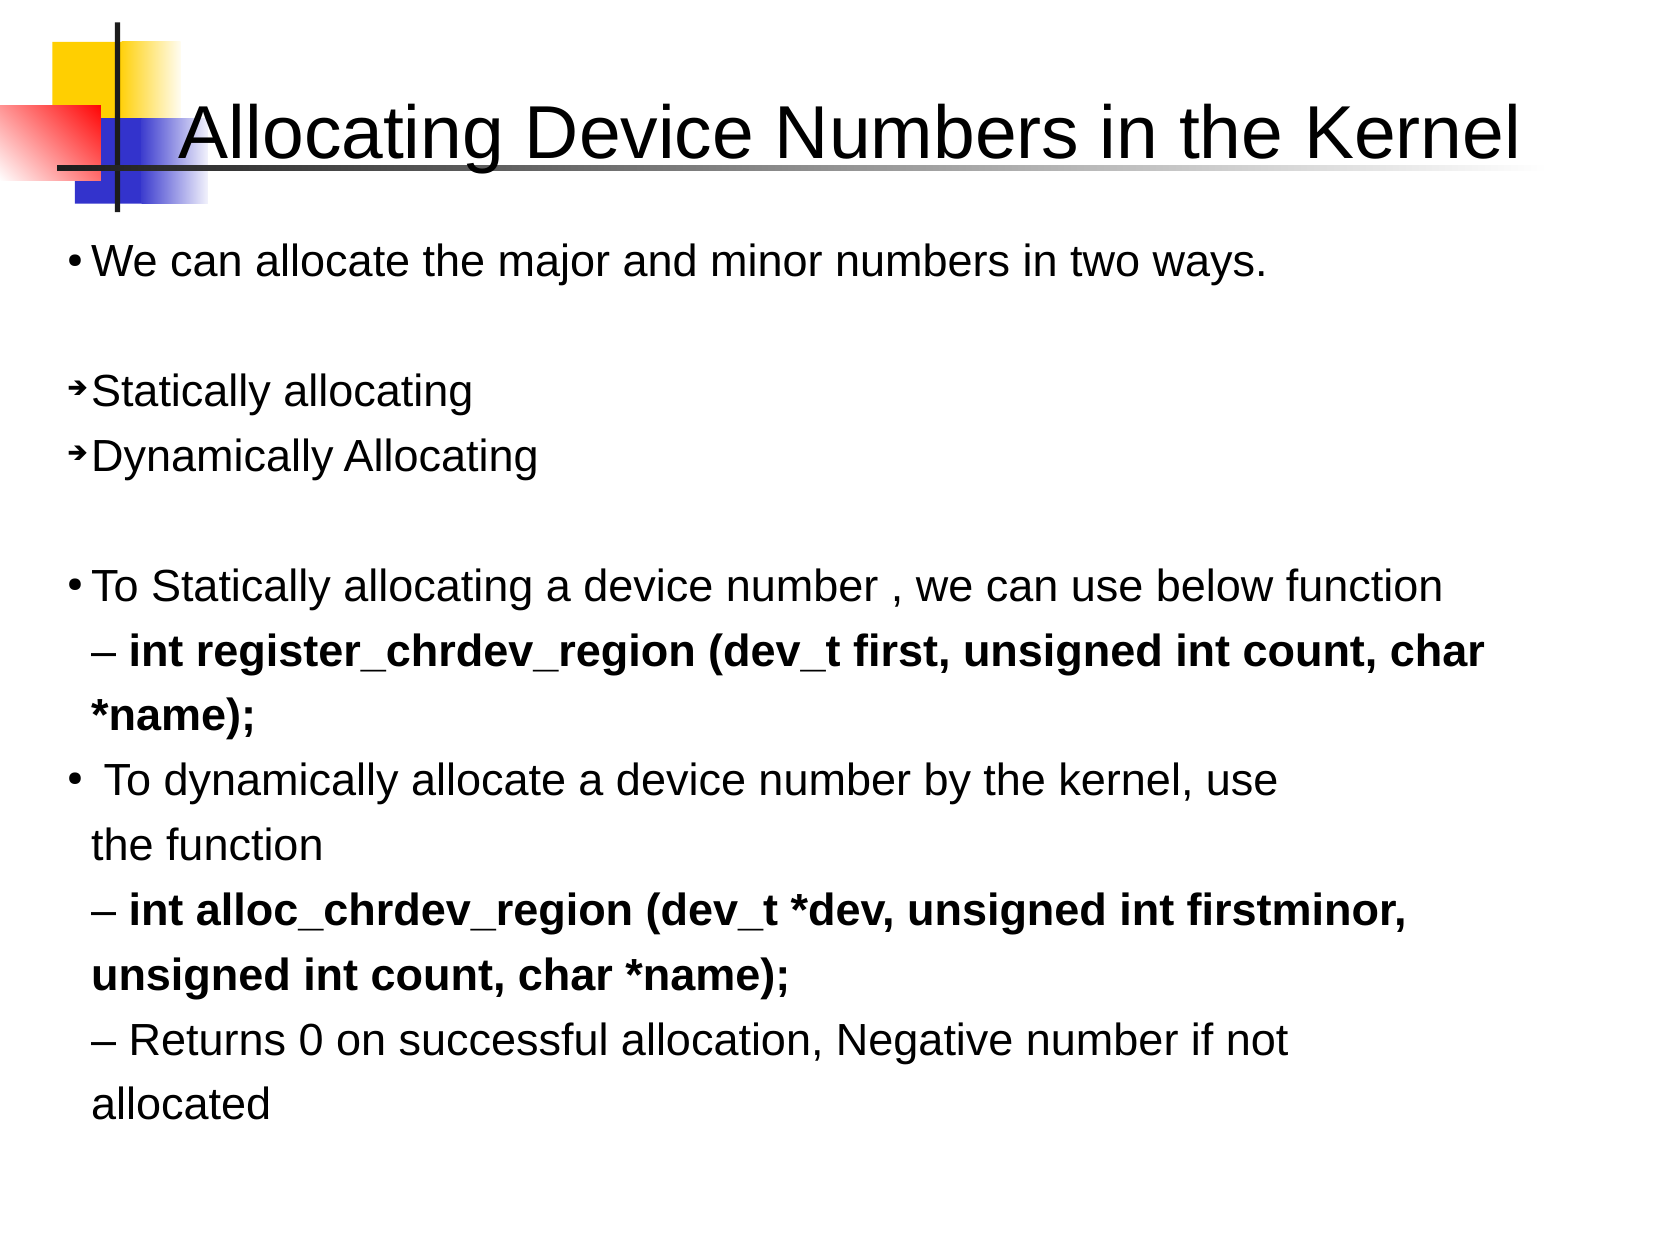

# Allocating Device Numbers in the Kernel
We can allocate the major and minor numbers in two ways.
Statically allocating
Dynamically Allocating
To Statically allocating a device number , we can use below function
– int register_chrdev_region (dev_t first, unsigned int count, char
*name);
 To dynamically allocate a device number by the kernel, use
the function
– int alloc_chrdev_region (dev_t *dev, unsigned int firstminor,
unsigned int count, char *name);
– Returns 0 on successful allocation, Negative number if not
allocated